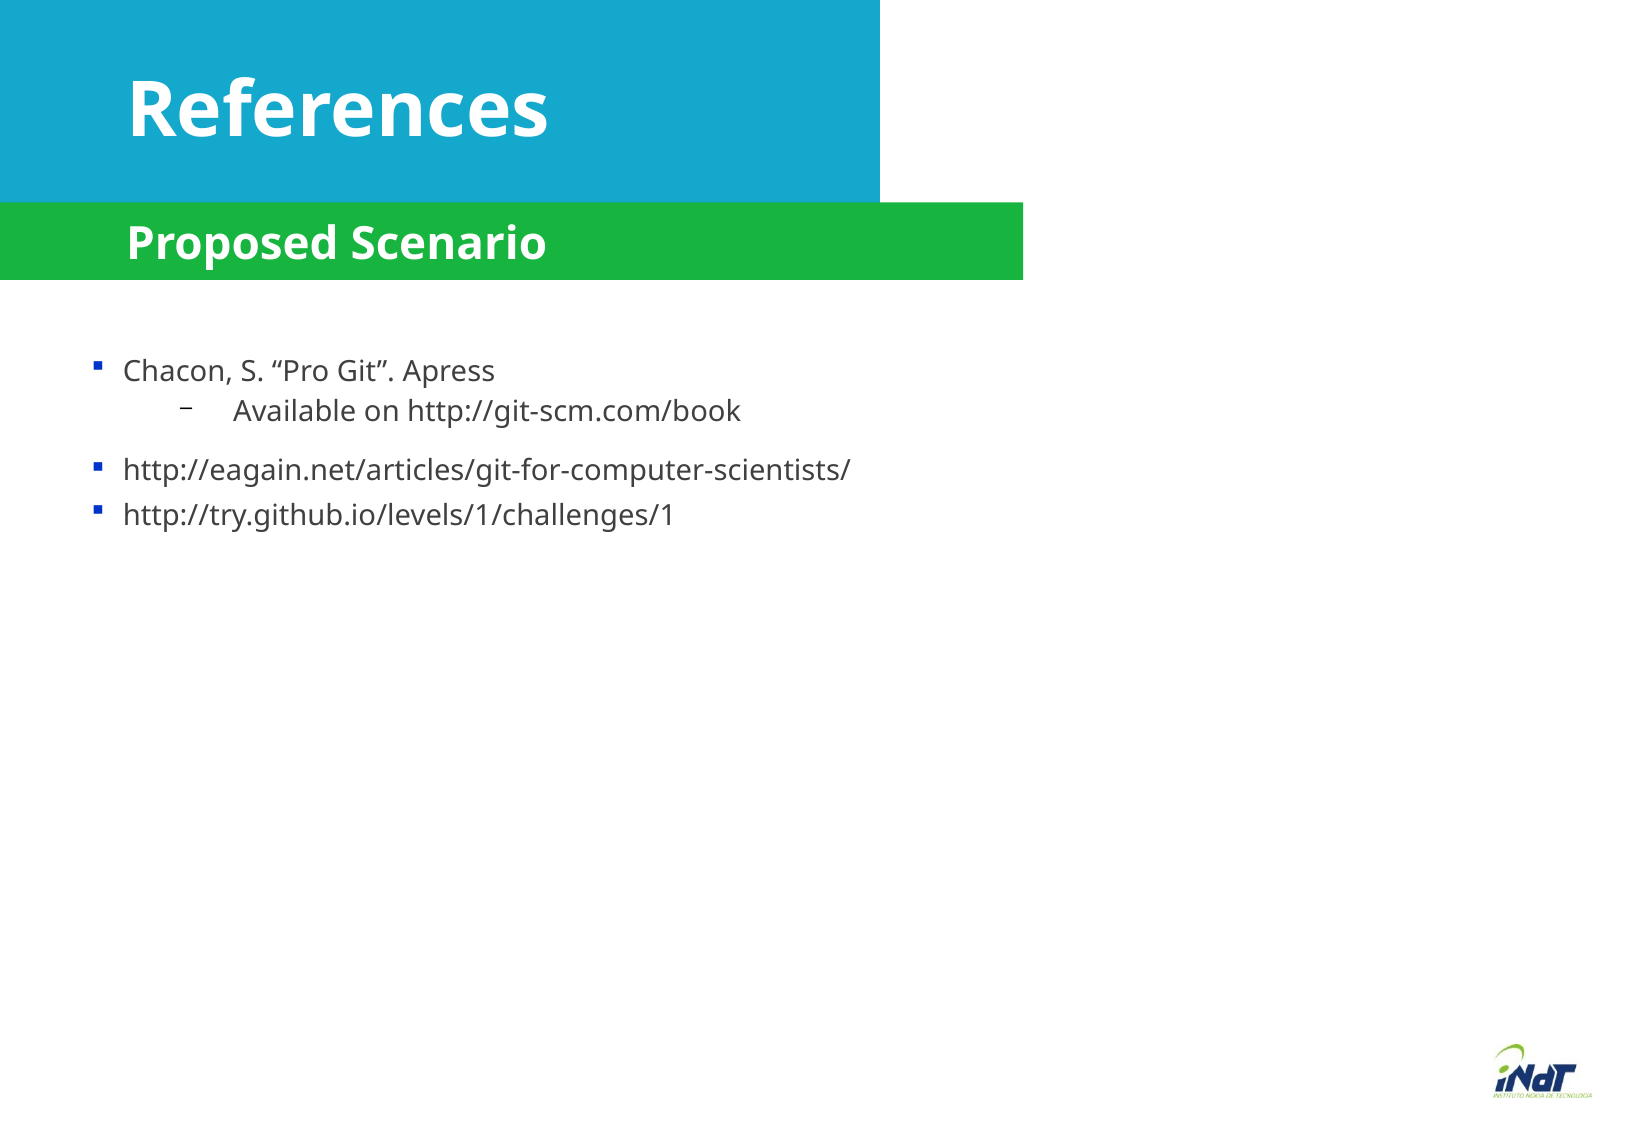

# References
Proposed Scenario
Chacon, S. “Pro Git”. Apress
Available on http://git-scm.com/book
http://eagain.net/articles/git-for-computer-scientists/
http://try.github.io/levels/1/challenges/1